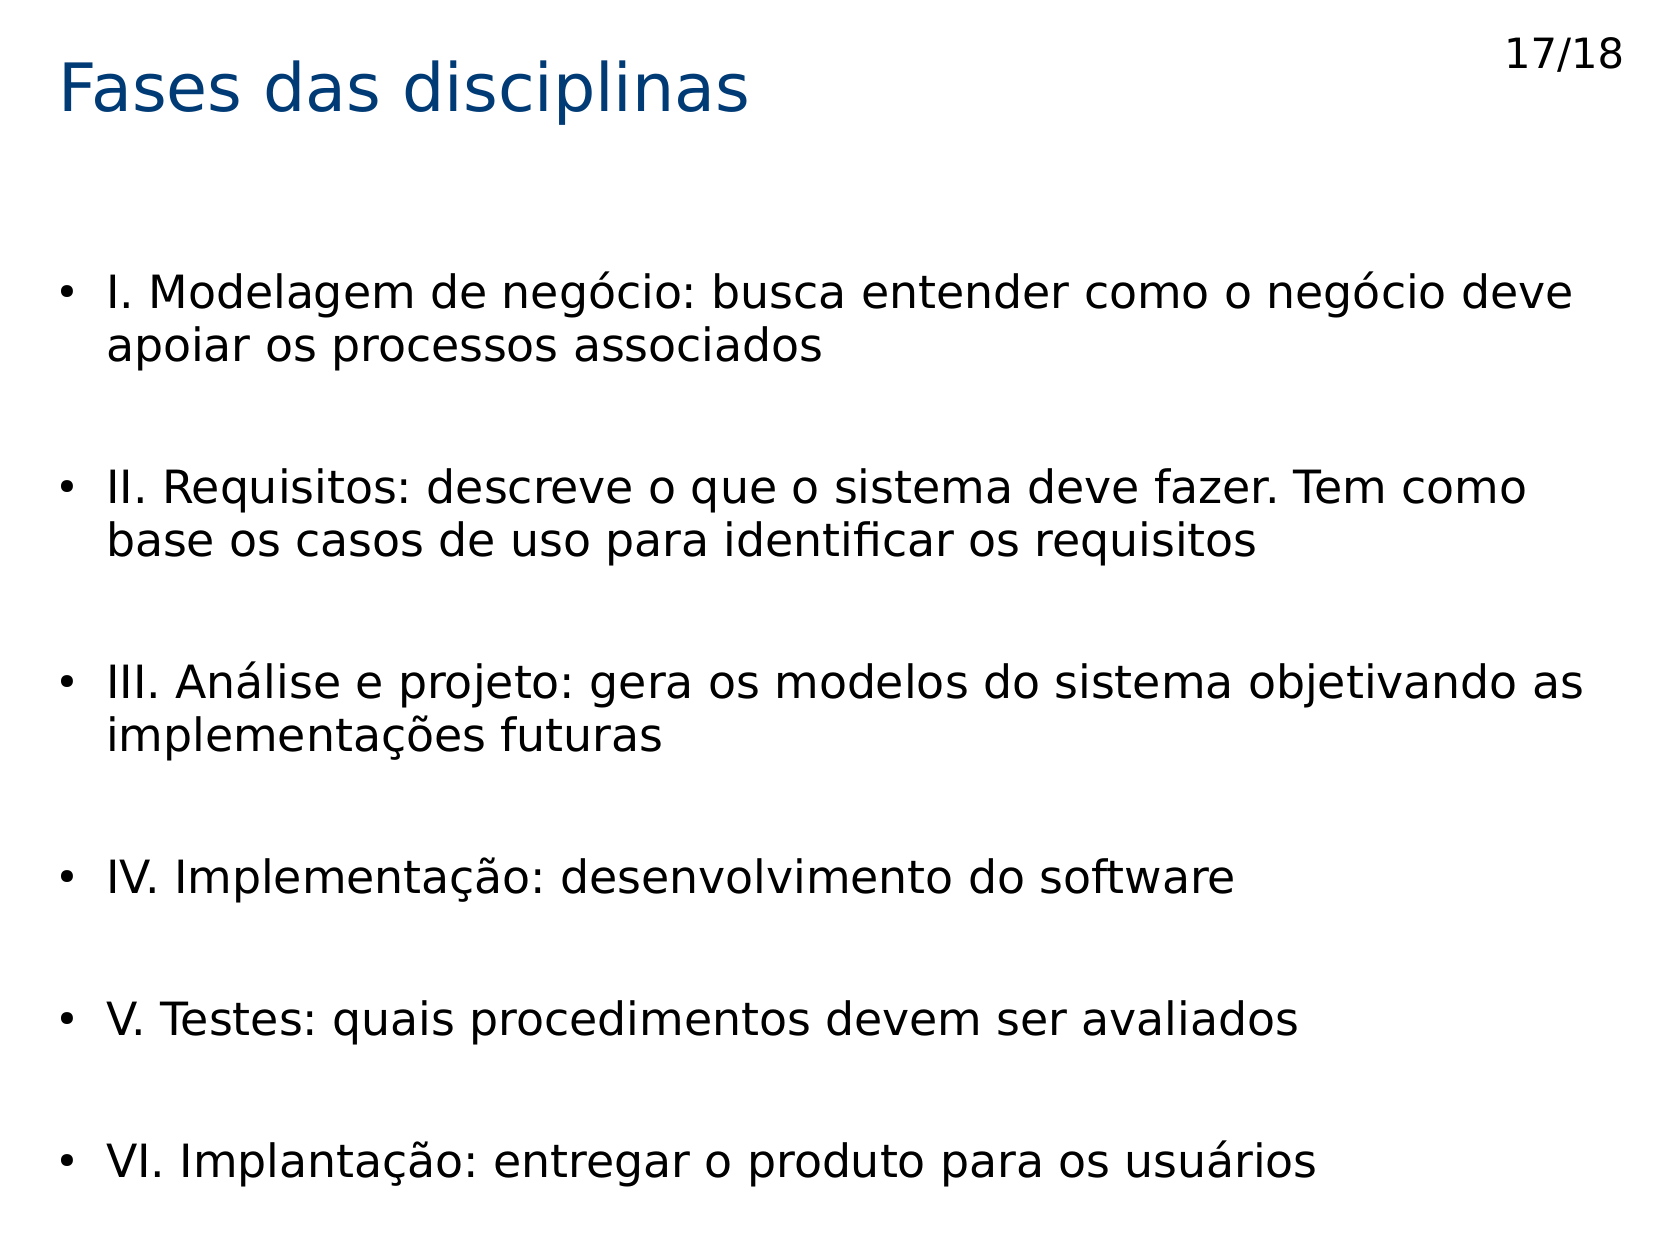

# Fases das disciplinas
17
I. Modelagem de negócio: busca entender como o negócio deve apoiar os processos associados
II. Requisitos: descreve o que o sistema deve fazer. Tem como base os casos de uso para identificar os requisitos
III. Análise e projeto: gera os modelos do sistema objetivando as implementações futuras
IV. Implementação: desenvolvimento do software
V. Testes: quais procedimentos devem ser avaliados
VI. Implantação: entregar o produto para os usuários